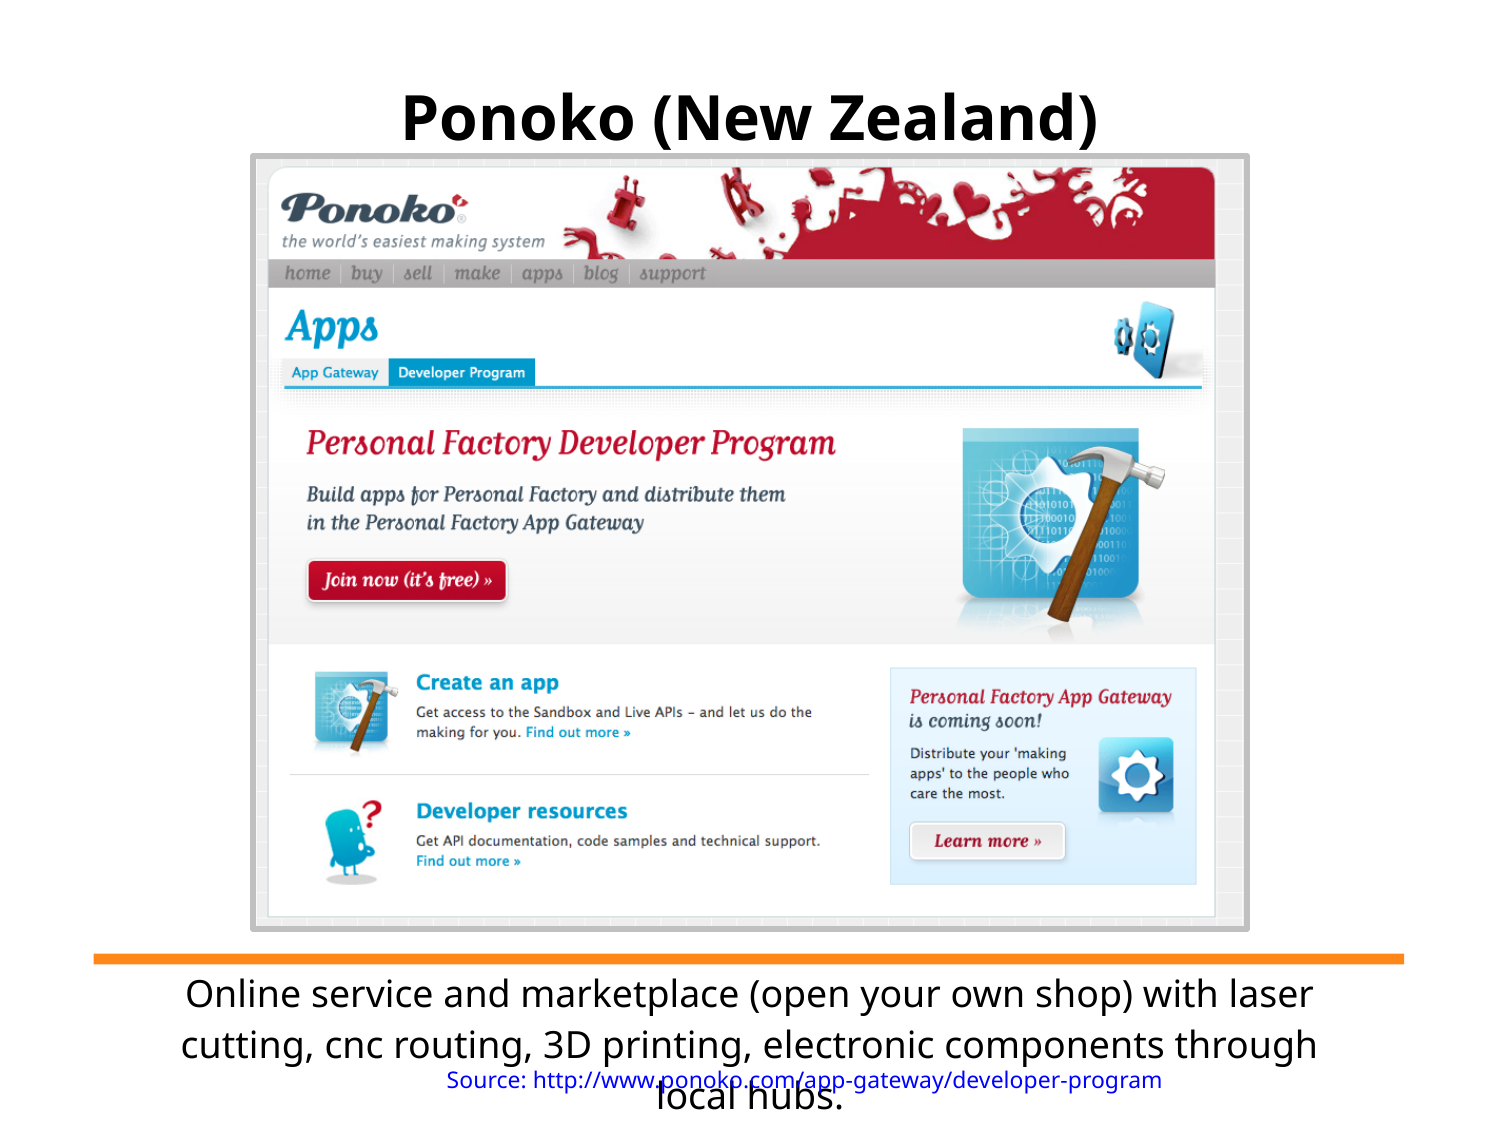

# Ponoko (New Zealand)
Source: http://www.ponoko.com
Online service and marketplace (open your own shop) with laser cutting, cnc routing, 3D printing, electronic components through local hubs.
Source: http://www.ponoko.com/app-gateway/developer-program